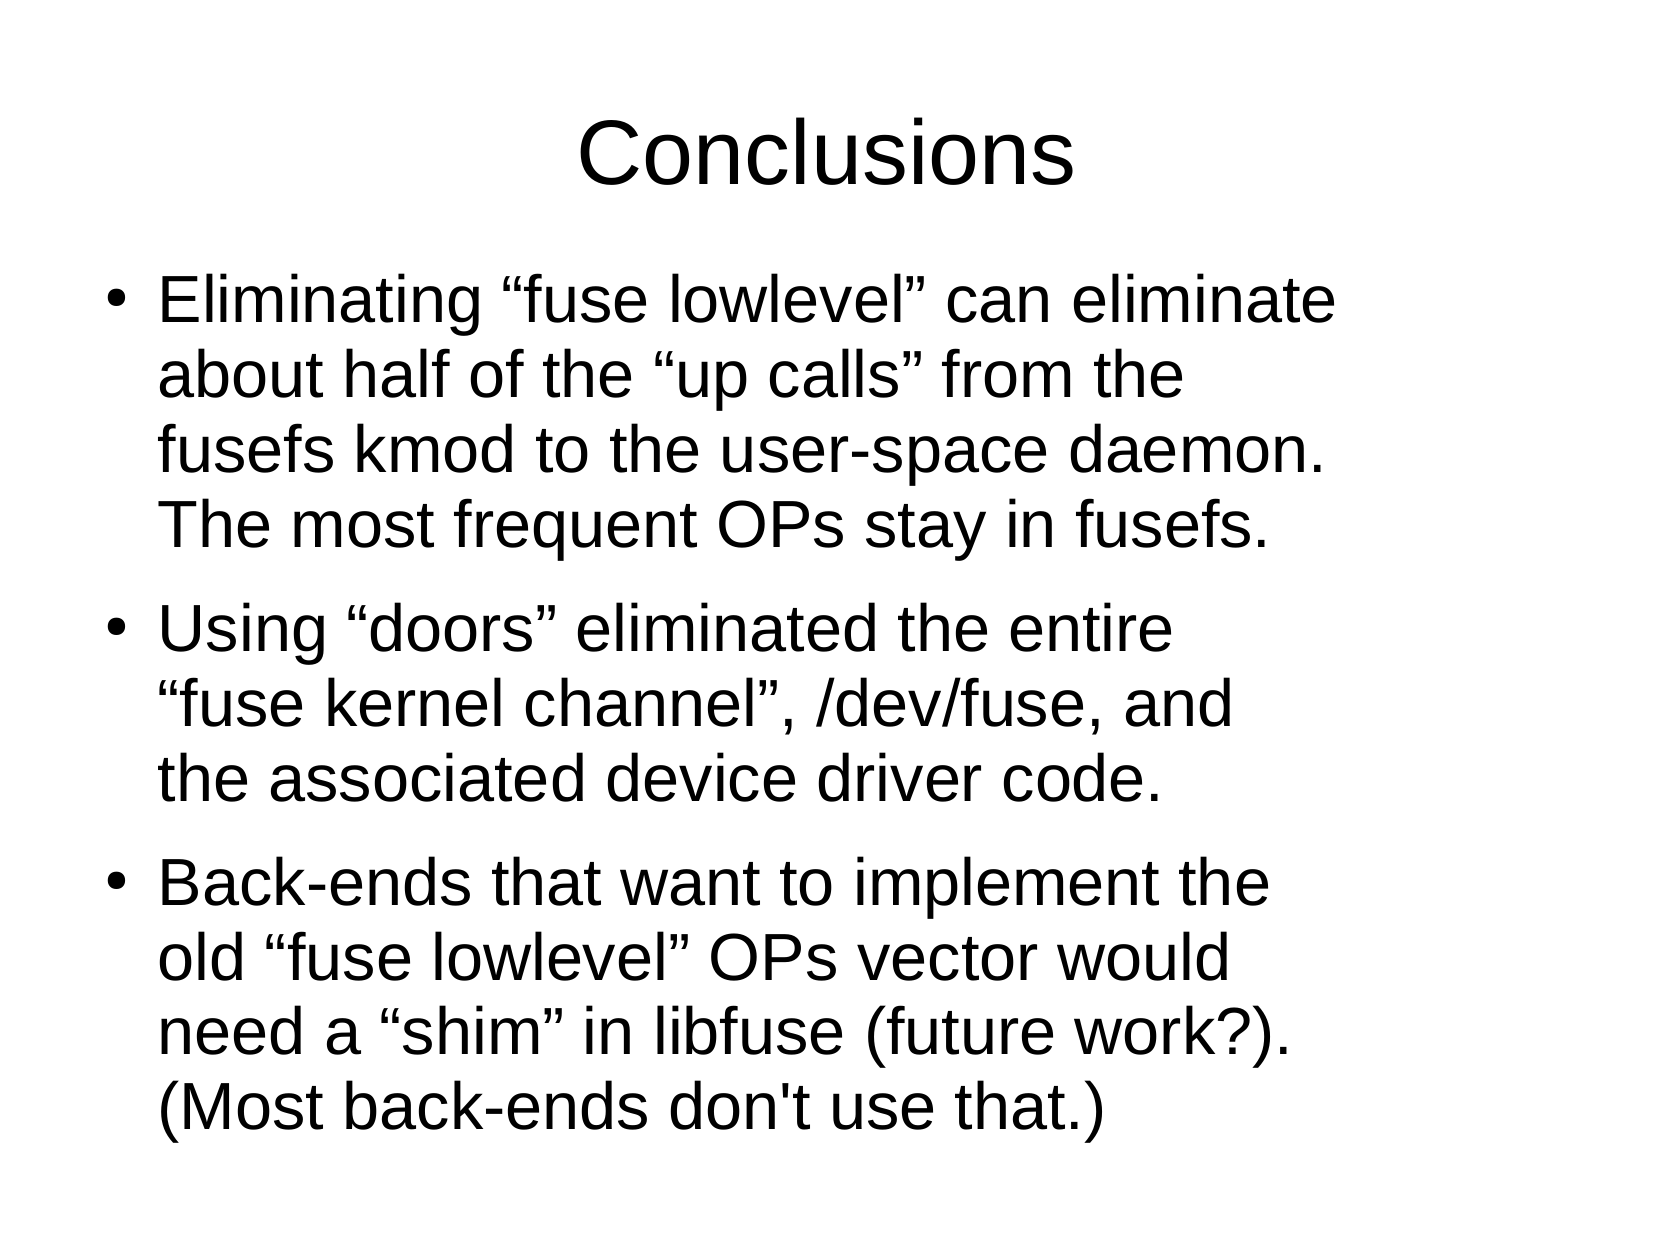

# Conclusions
Eliminating “fuse lowlevel” can eliminate
about half of the “up calls” from the
fusefs kmod to the user-space daemon.
The most frequent OPs stay in fusefs.
Using “doors” eliminated the entire
“fuse kernel channel”, /dev/fuse, and
the associated device driver code.
Back-ends that want to implement the
old “fuse lowlevel” OPs vector would
need a “shim” in libfuse (future work?).
(Most back-ends don't use that.)